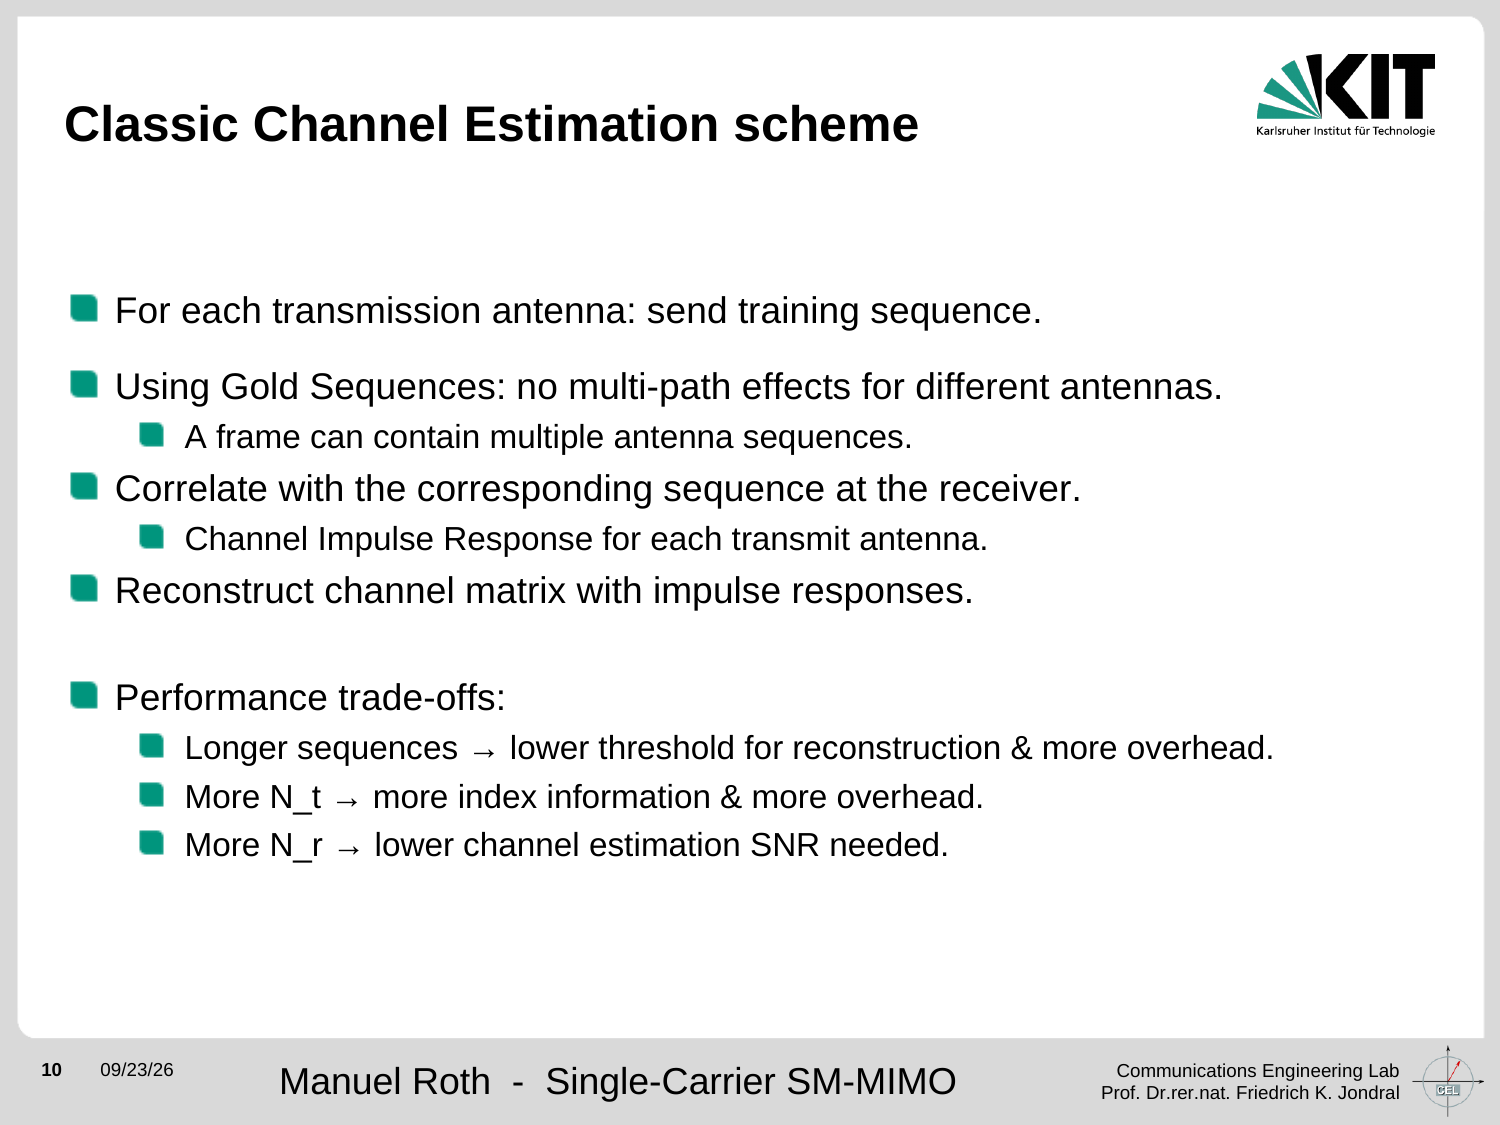

# Classic Channel Estimation scheme
For each transmission antenna: send training sequence.
Using Gold Sequences: no multi-path effects for different antennas.
A frame can contain multiple antenna sequences.
Correlate with the corresponding sequence at the receiver.
Channel Impulse Response for each transmit antenna.
Reconstruct channel matrix with impulse responses.
Performance trade-offs:
Longer sequences → lower threshold for reconstruction & more overhead.
More N_t → more index information & more overhead.
More N_r → lower channel estimation SNR needed.
Manuel Roth - Single-Carrier SM-MIMO